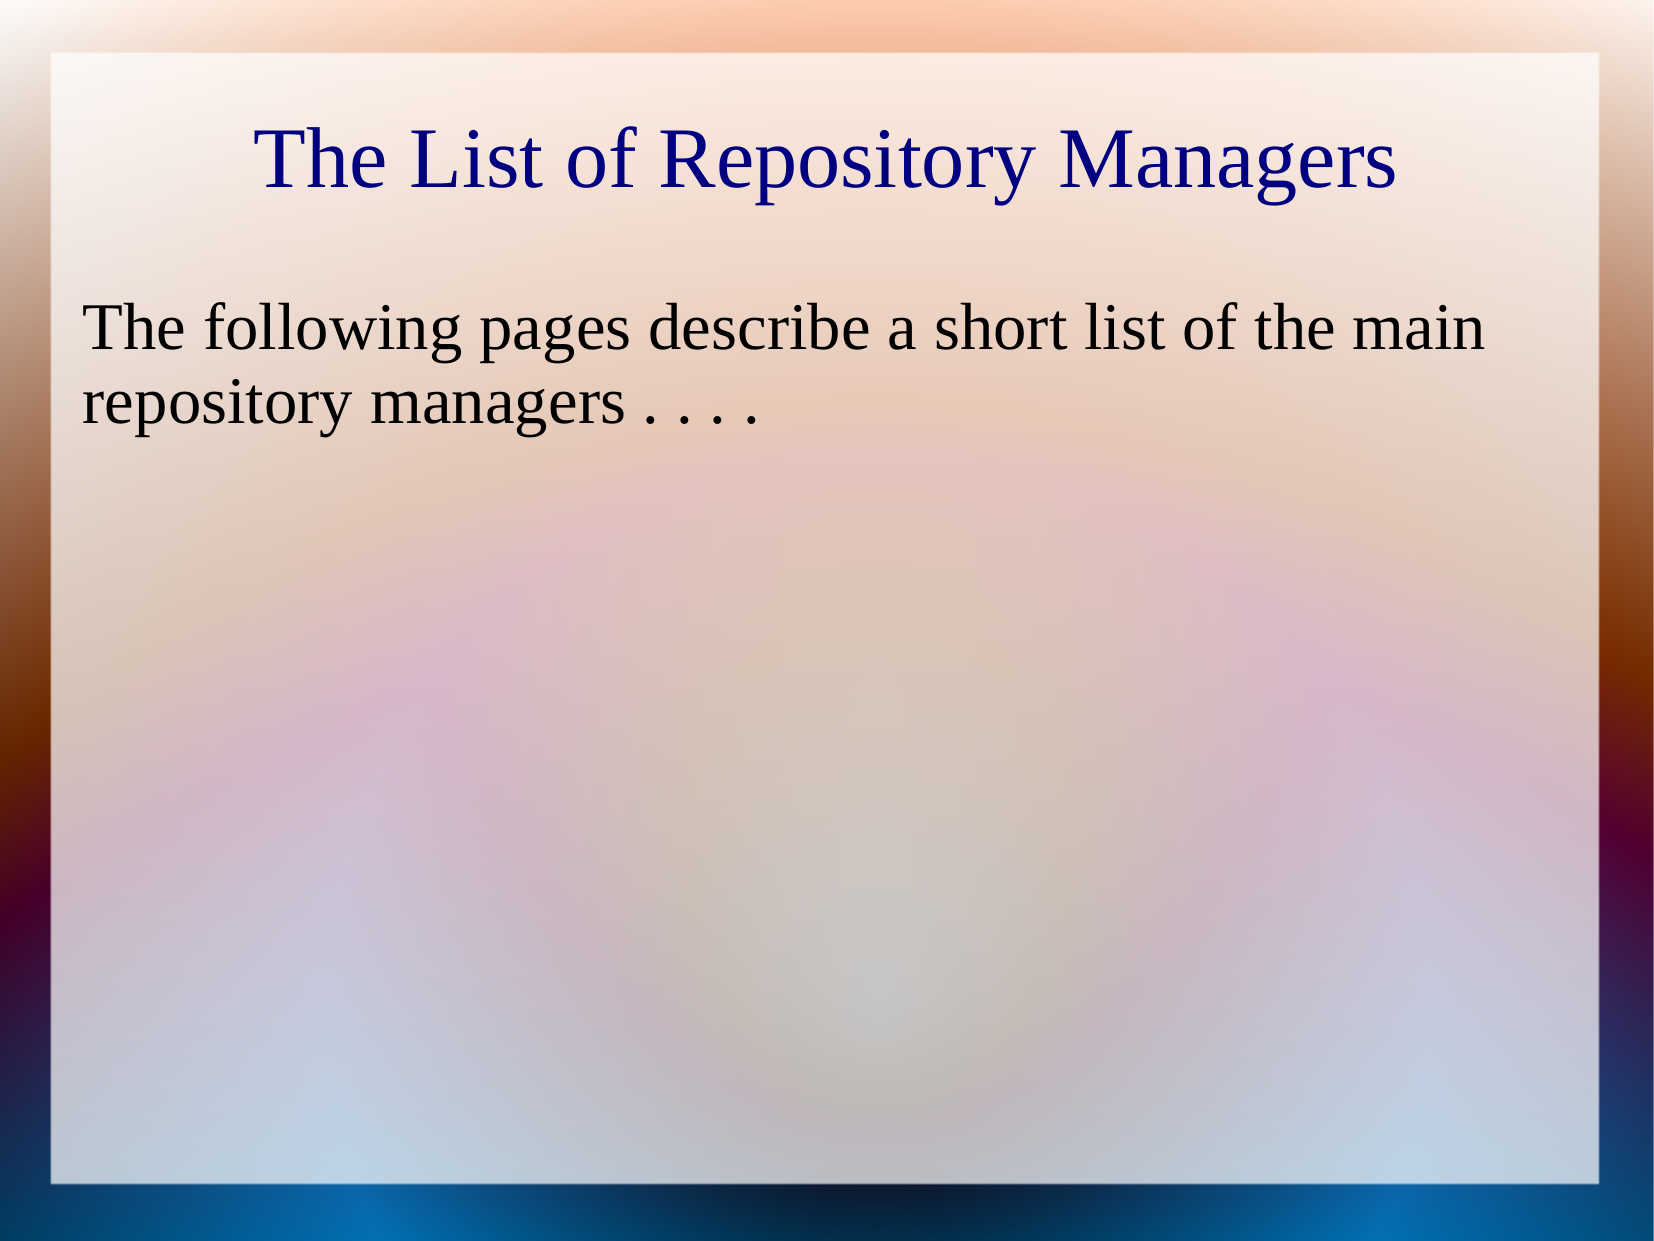

# The List of Repository Managers
The following pages describe a short list of the main repository managers . . . .